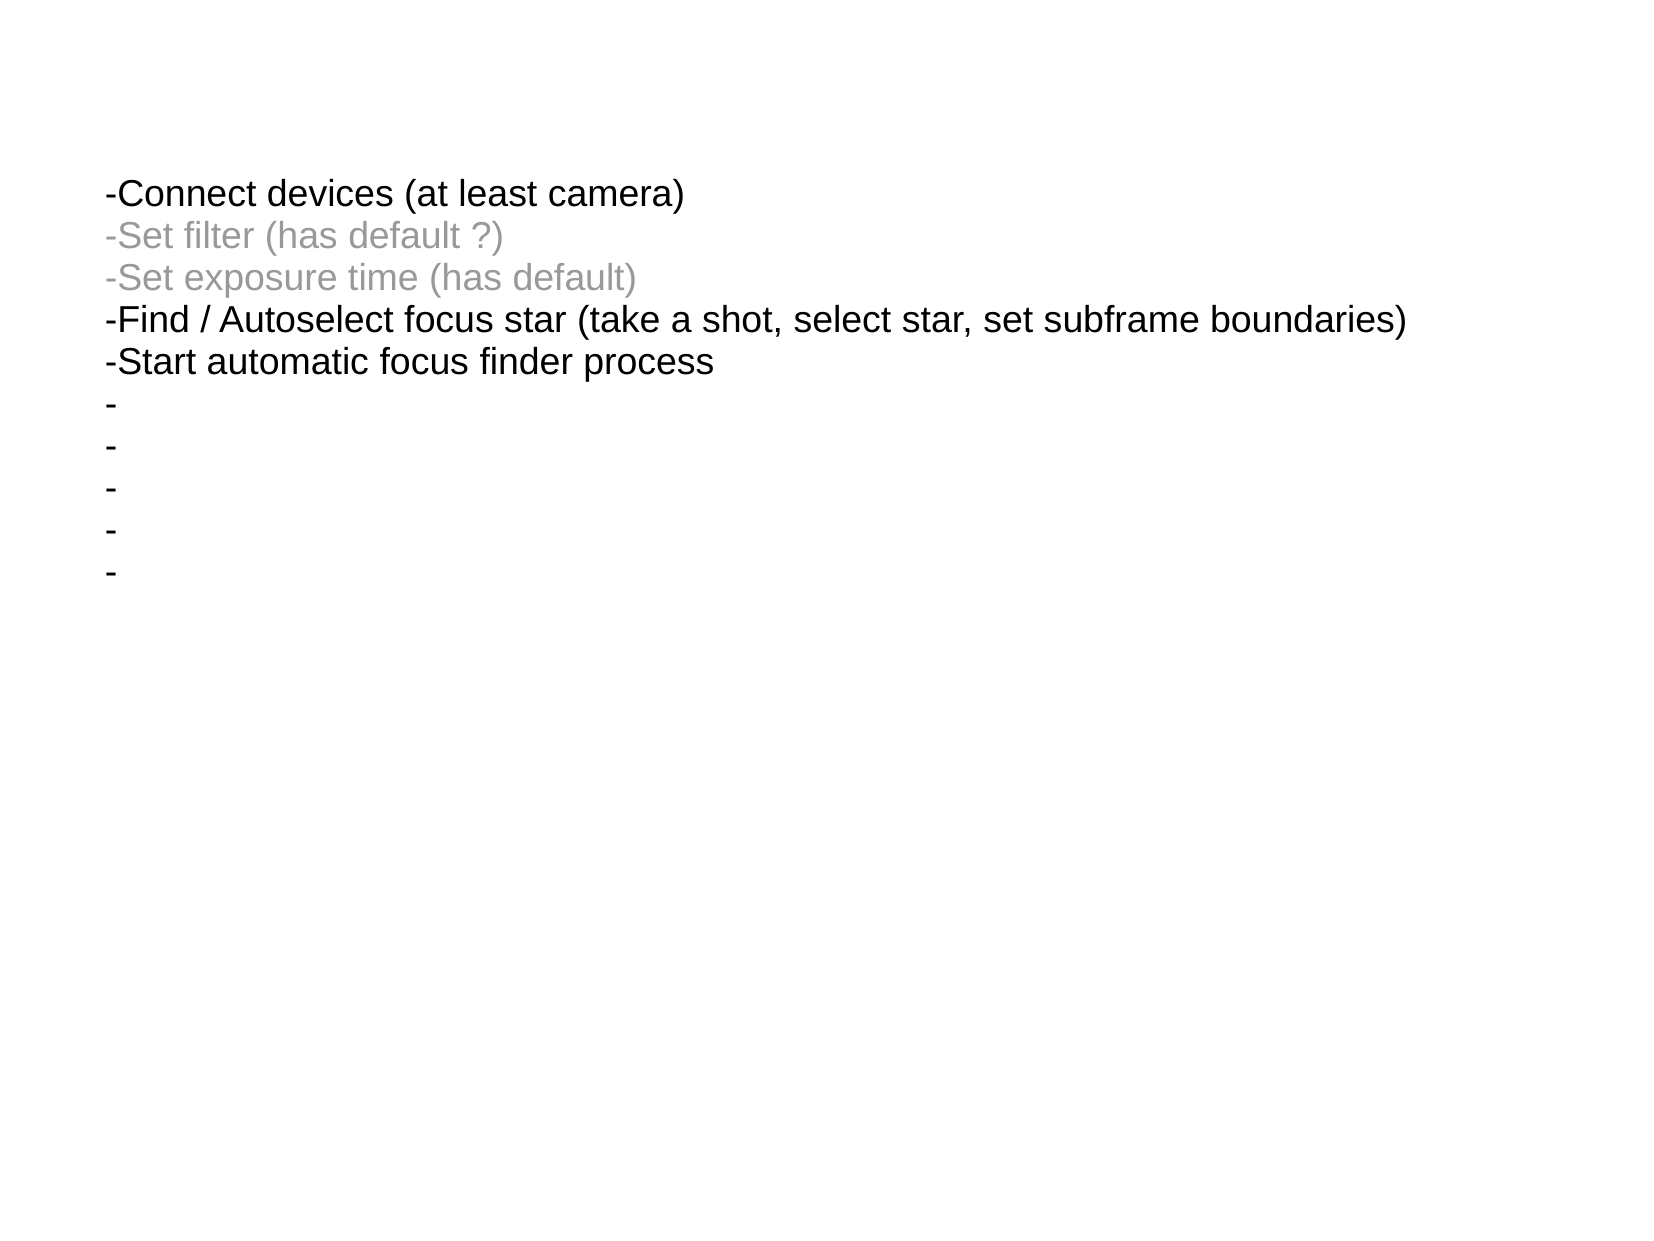

-Connect devices (at least camera)
-Set filter (has default ?)
-Set exposure time (has default)
-Find / Autoselect focus star (take a shot, select star, set subframe boundaries)
-Start automatic focus finder process
-
-
-
-
-